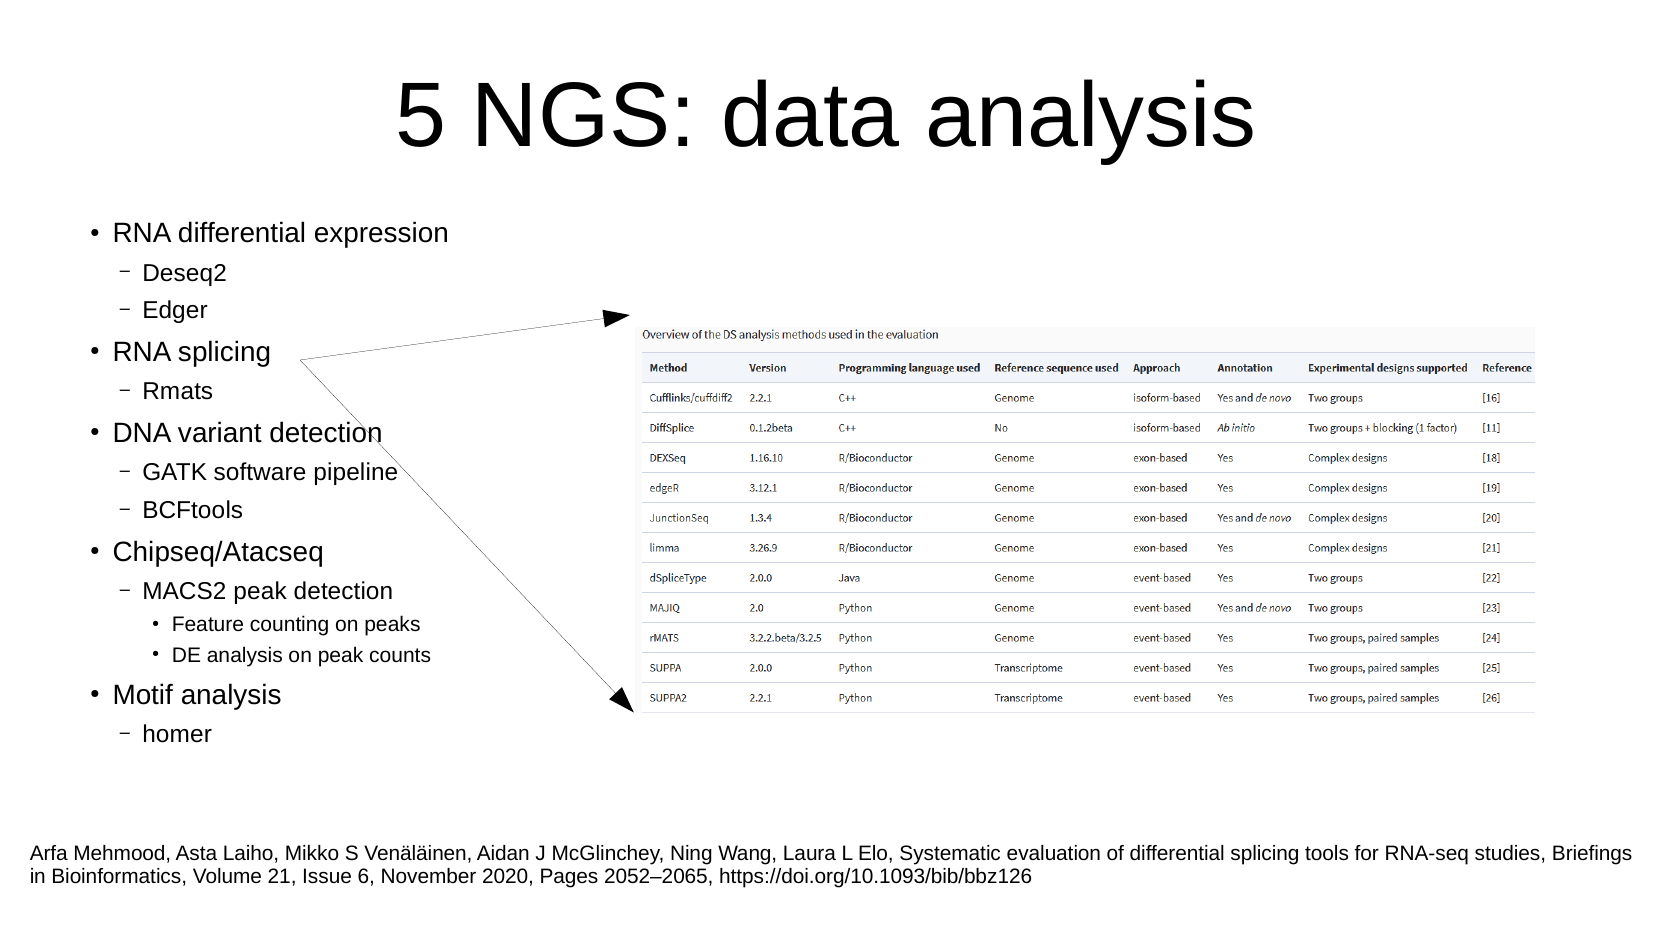

# 5 NGS: data analysis
RNA differential expression
Deseq2
Edger
RNA splicing
Rmats
DNA variant detection
GATK software pipeline
BCFtools
Chipseq/Atacseq
MACS2 peak detection
Feature counting on peaks
DE analysis on peak counts
Motif analysis
homer
Arfa Mehmood, Asta Laiho, Mikko S Venäläinen, Aidan J McGlinchey, Ning Wang, Laura L Elo, Systematic evaluation of differential splicing tools for RNA-seq studies, Briefings in Bioinformatics, Volume 21, Issue 6, November 2020, Pages 2052–2065, https://doi.org/10.1093/bib/bbz126